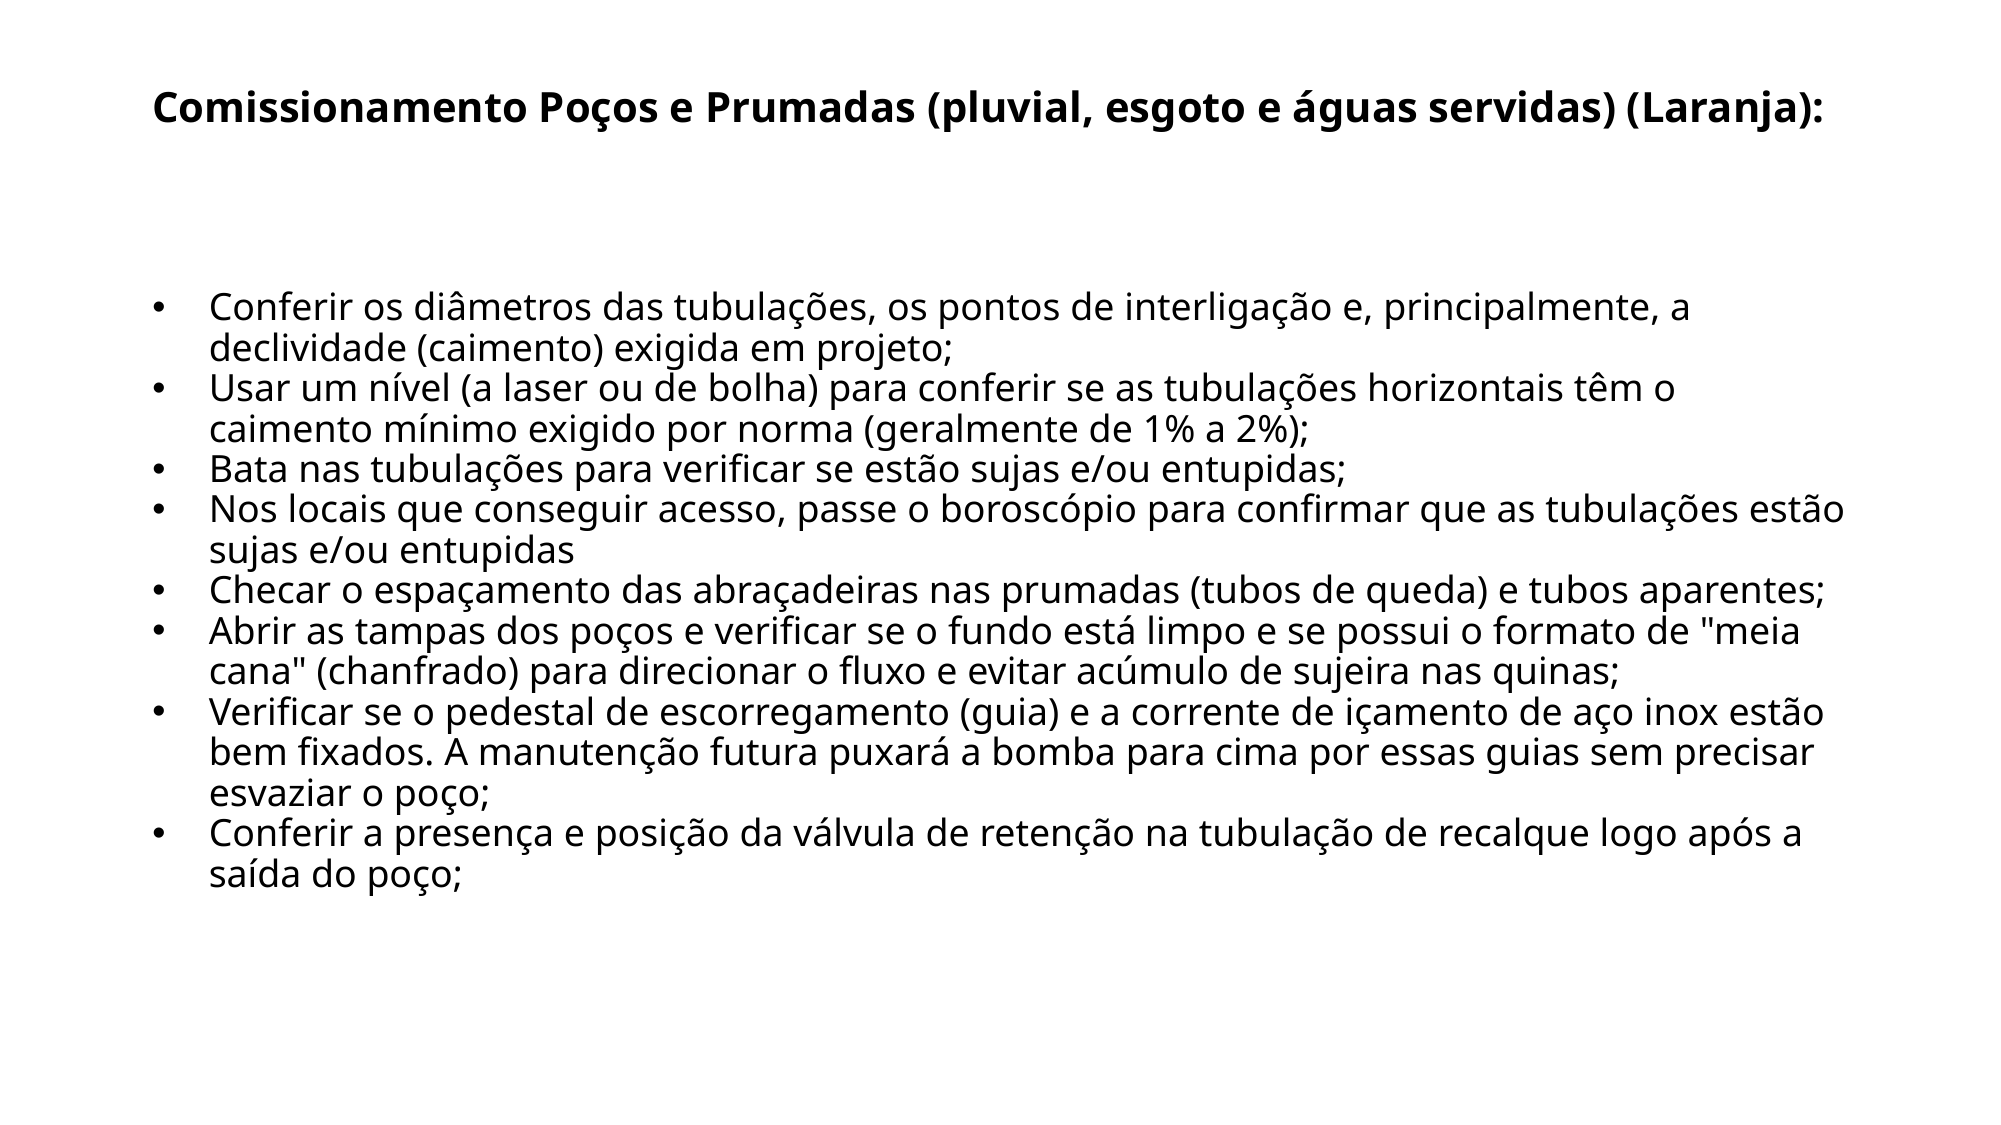

# Comissionamento Poços e Prumadas (pluvial, esgoto e águas servidas) (Laranja):
Conferir os diâmetros das tubulações, os pontos de interligação e, principalmente, a declividade (caimento) exigida em projeto;
Usar um nível (a laser ou de bolha) para conferir se as tubulações horizontais têm o caimento mínimo exigido por norma (geralmente de 1% a 2%);
Bata nas tubulações para verificar se estão sujas e/ou entupidas;
Nos locais que conseguir acesso, passe o boroscópio para confirmar que as tubulações estão sujas e/ou entupidas
Checar o espaçamento das abraçadeiras nas prumadas (tubos de queda) e tubos aparentes;
Abrir as tampas dos poços e verificar se o fundo está limpo e se possui o formato de "meia cana" (chanfrado) para direcionar o fluxo e evitar acúmulo de sujeira nas quinas;
Verificar se o pedestal de escorregamento (guia) e a corrente de içamento de aço inox estão bem fixados. A manutenção futura puxará a bomba para cima por essas guias sem precisar esvaziar o poço;
Conferir a presença e posição da válvula de retenção na tubulação de recalque logo após a saída do poço;